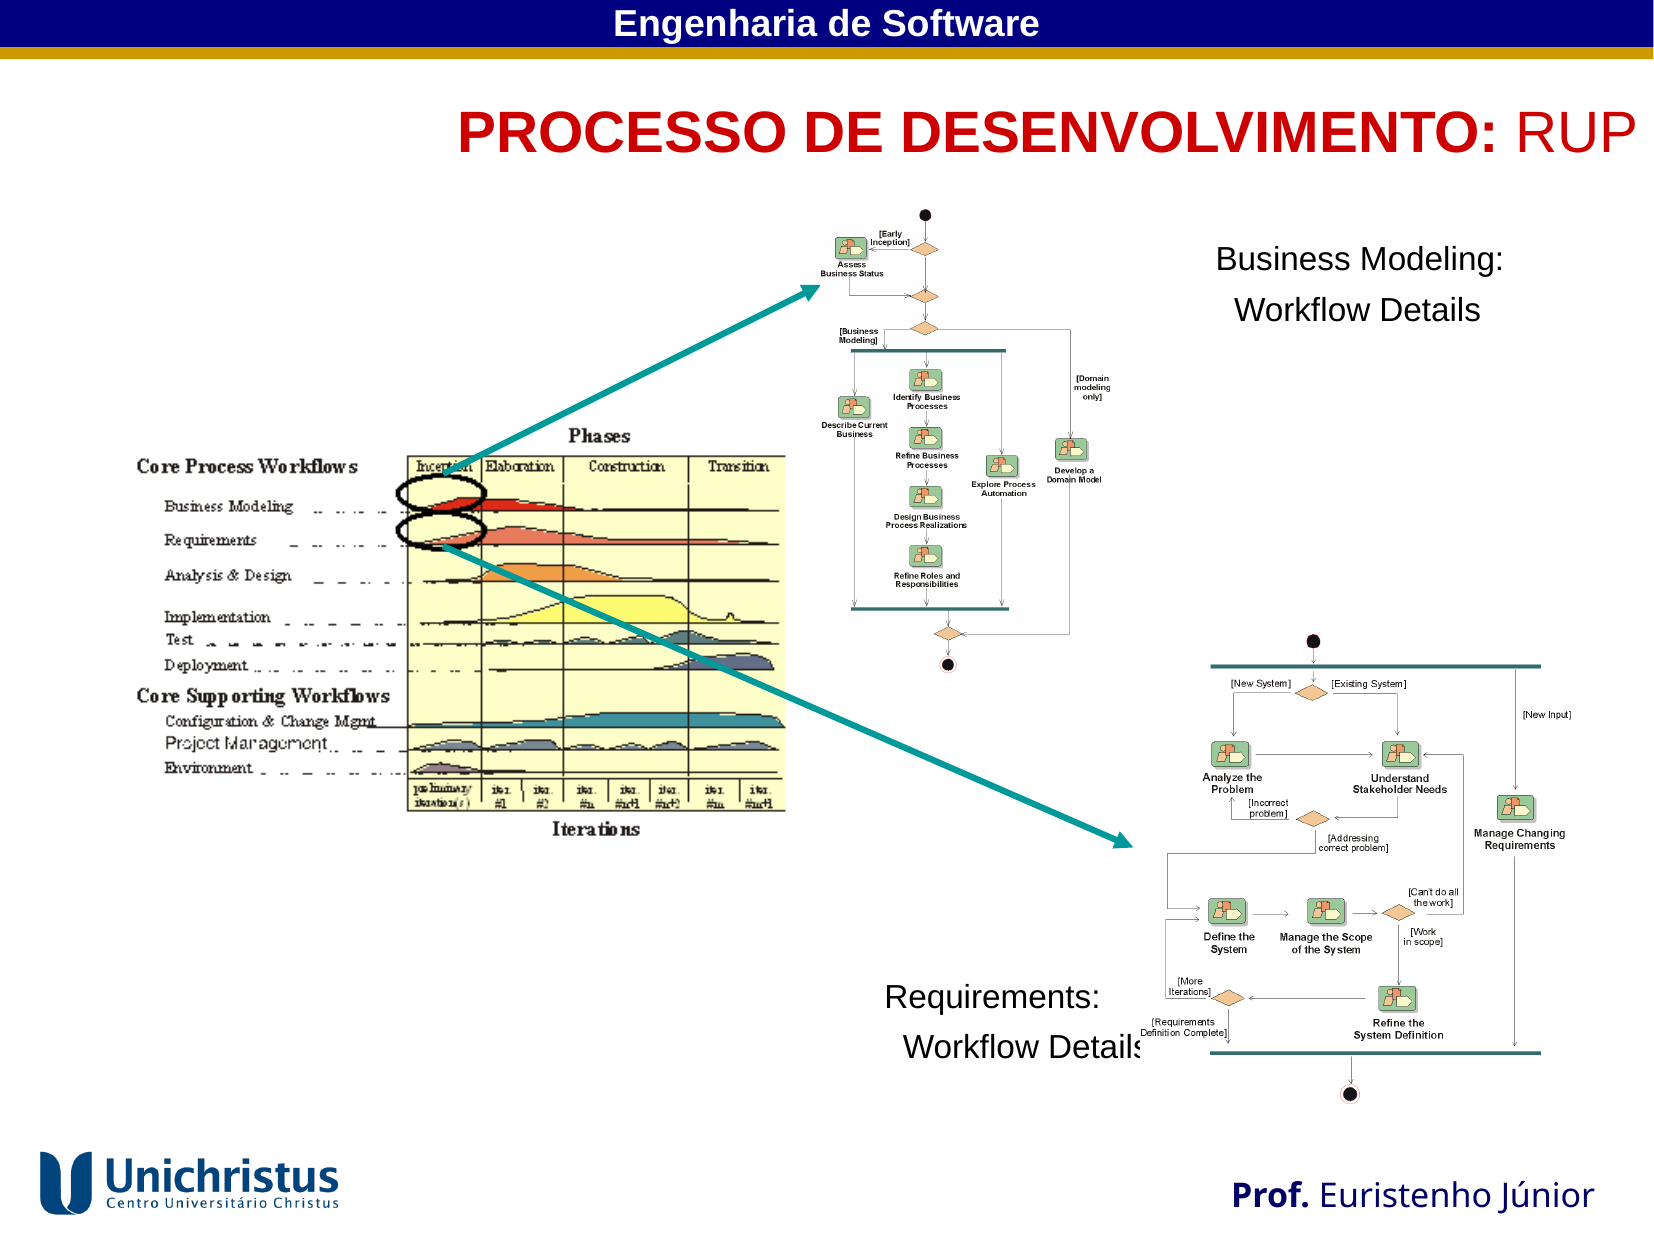

Engenharia de Software
PROCESSO DE DESENVOLVIMENTO: RUP
Business Modeling:
 Workflow Details
Requirements:
 Workflow Details
Prof. Euristenho Júnior